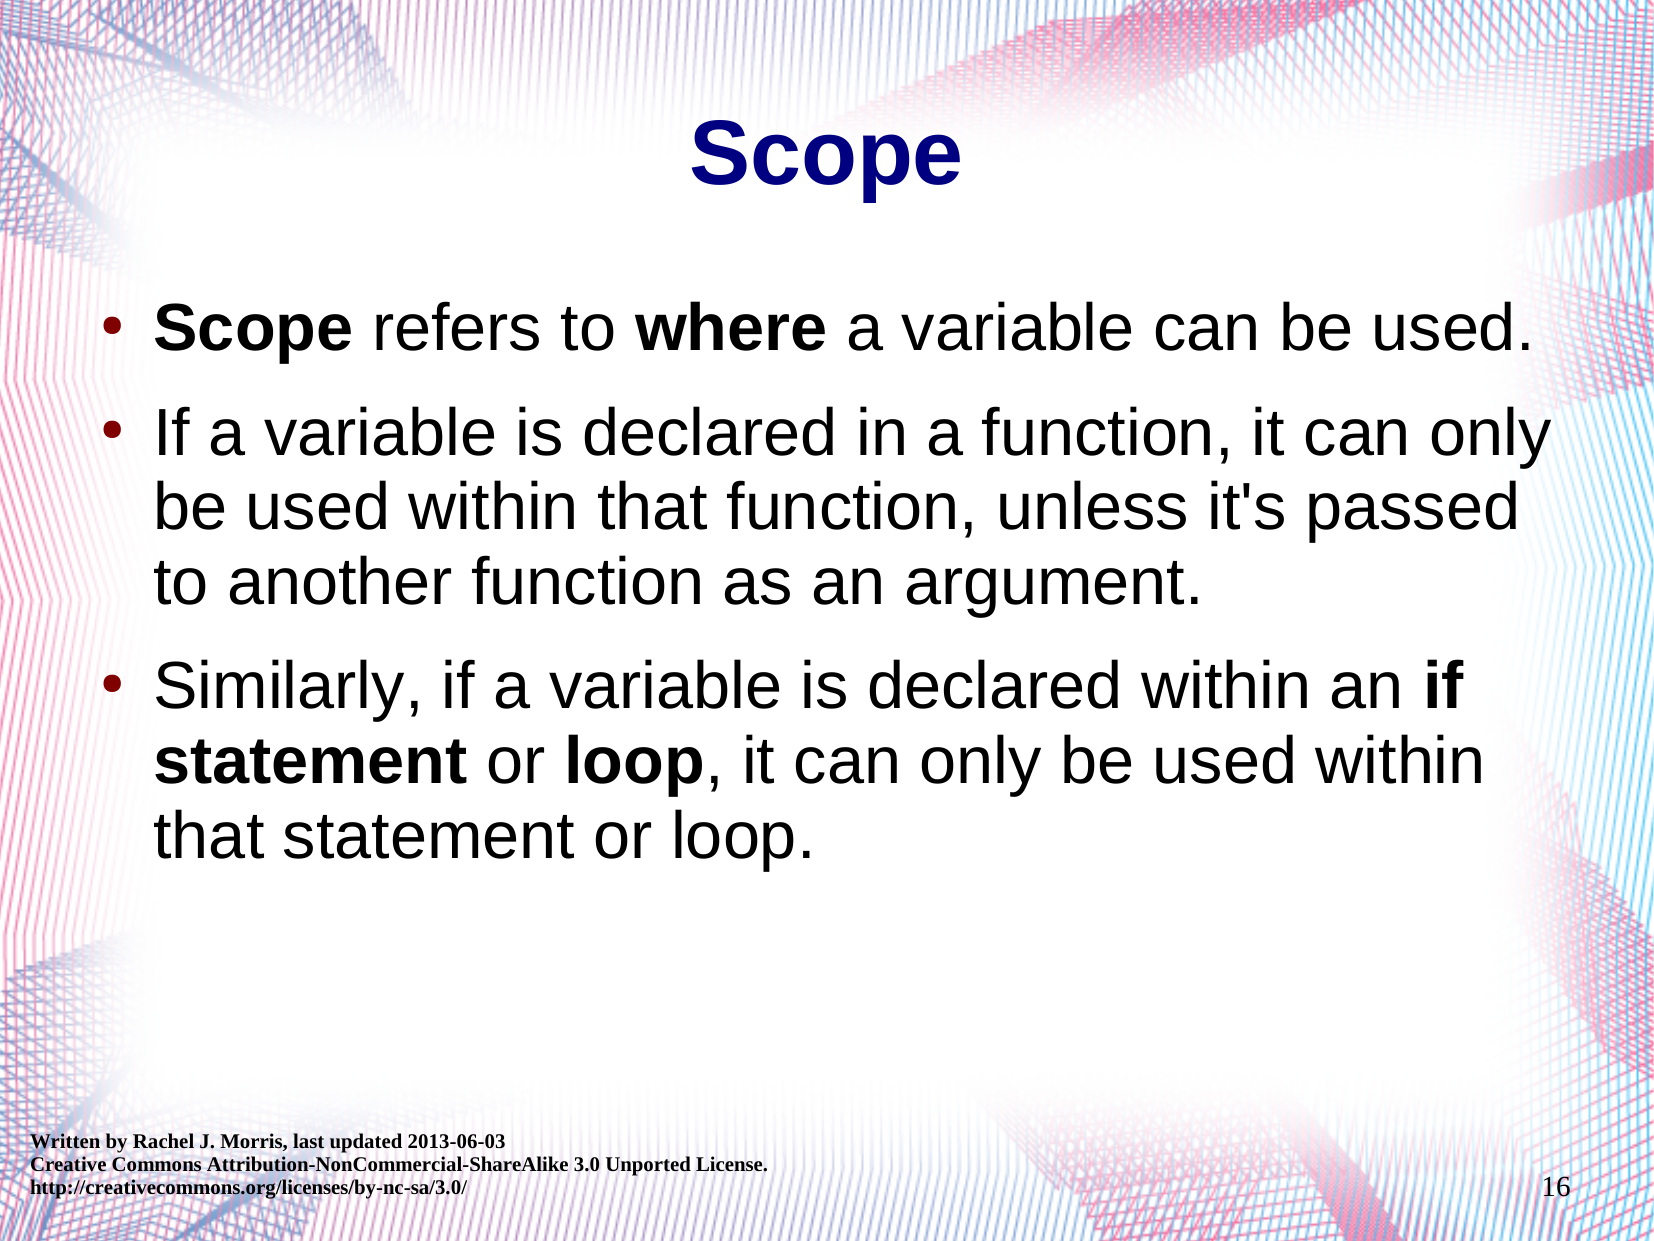

# Scope
Scope refers to where a variable can be used.
If a variable is declared in a function, it can only be used within that function, unless it's passed to another function as an argument.
Similarly, if a variable is declared within an if statement or loop, it can only be used within that statement or loop.
16